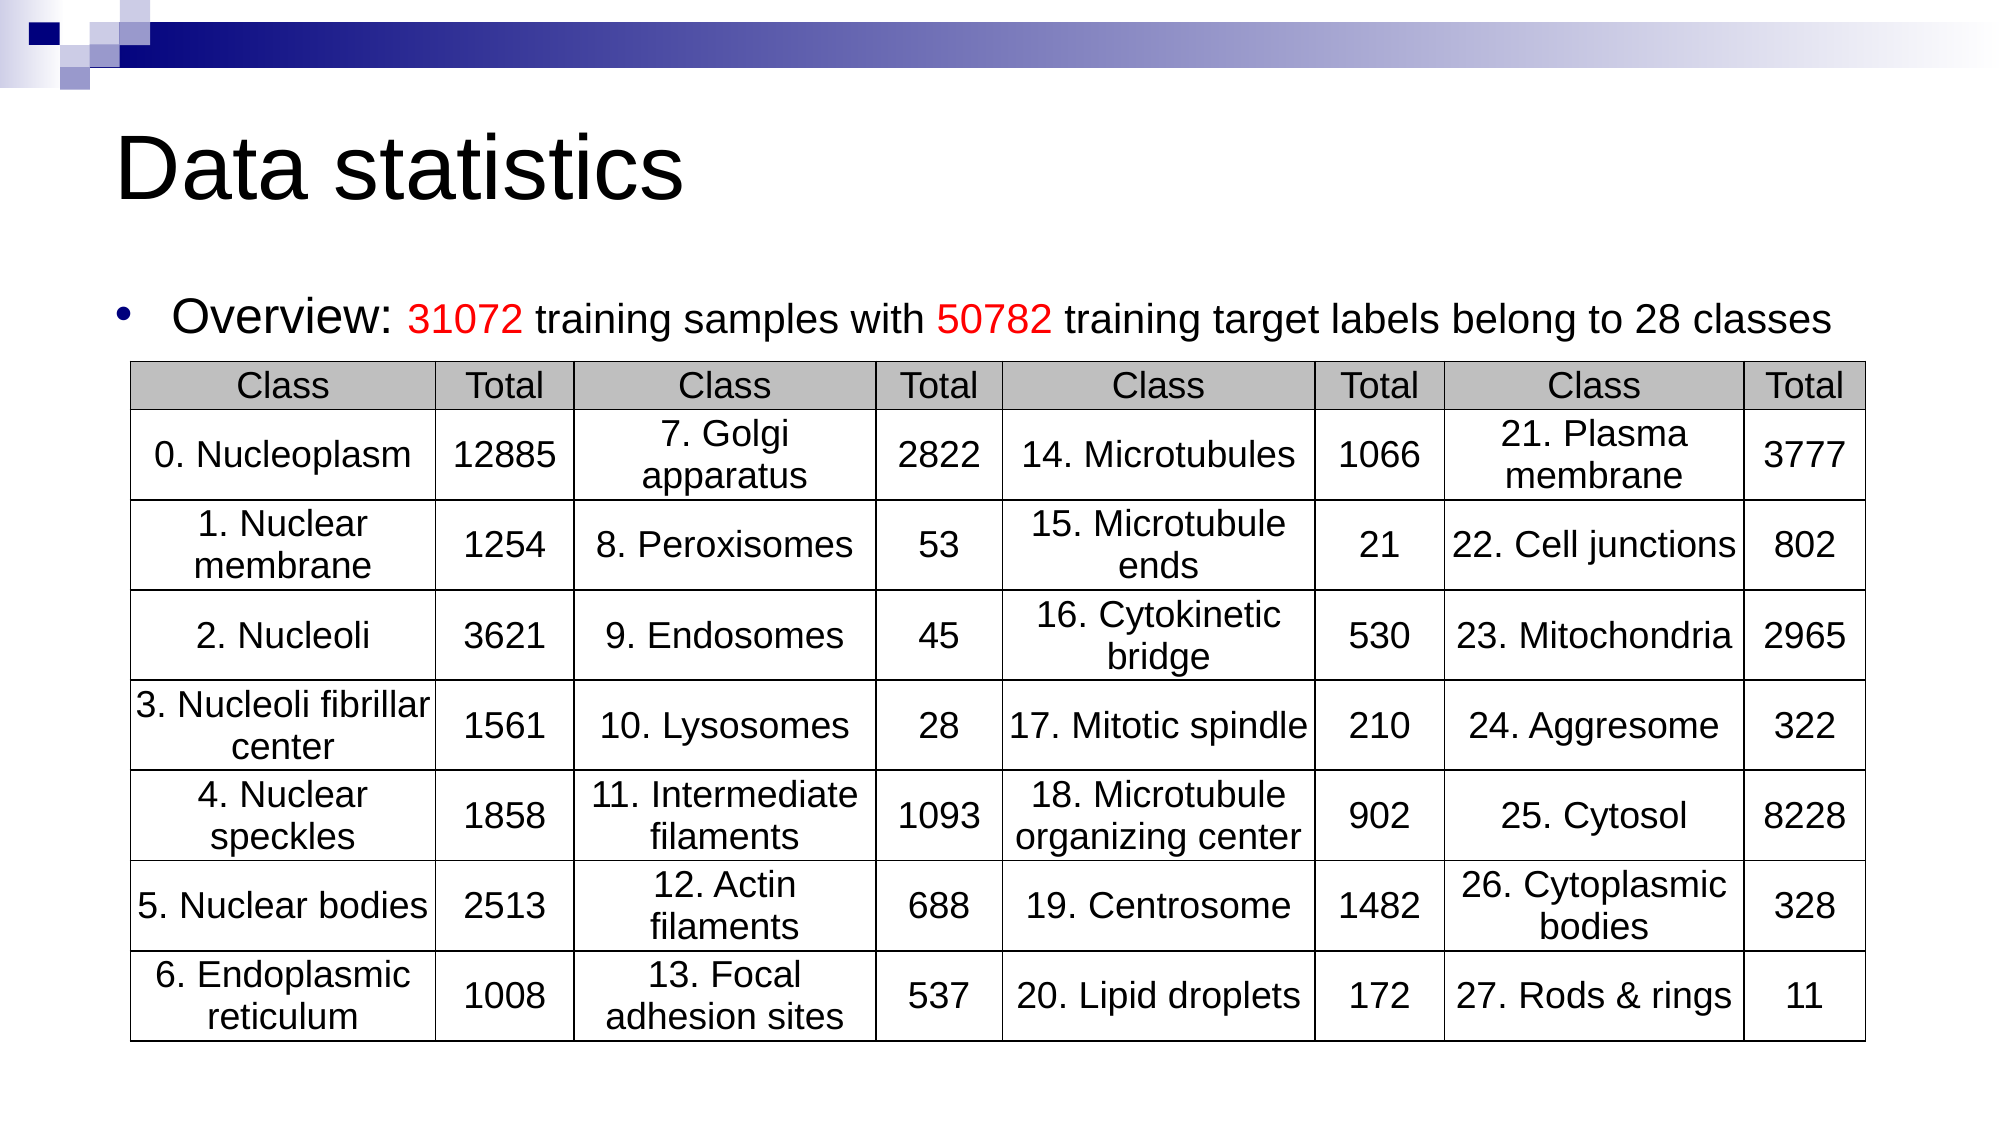

# Data statistics
Overview: 31072 training samples with 50782 training target labels belong to 28 classes
| Class | Total | Class | Total | Class | Total | Class | Total |
| --- | --- | --- | --- | --- | --- | --- | --- |
| 0. Nucleoplasm | 12885 | 7. Golgi apparatus | 2822 | 14. Microtubules | 1066 | 21. Plasma membrane | 3777 |
| 1. Nuclear membrane | 1254 | 8. Peroxisomes | 53 | 15. Microtubule ends | 21 | 22. Cell junctions | 802 |
| 2. Nucleoli | 3621 | 9. Endosomes | 45 | 16. Cytokinetic bridge | 530 | 23. Mitochondria | 2965 |
| 3. Nucleoli fibrillar center | 1561 | 10. Lysosomes | 28 | 17. Mitotic spindle | 210 | 24. Aggresome | 322 |
| 4. Nuclear speckles | 1858 | 11. Intermediate filaments | 1093 | 18. Microtubule organizing center | 902 | 25. Cytosol | 8228 |
| 5. Nuclear bodies | 2513 | 12. Actin filaments | 688 | 19. Centrosome | 1482 | 26. Cytoplasmic bodies | 328 |
| 6. Endoplasmic reticulum | 1008 | 13. Focal adhesion sites | 537 | 20. Lipid droplets | 172 | 27. Rods & rings | 11 |